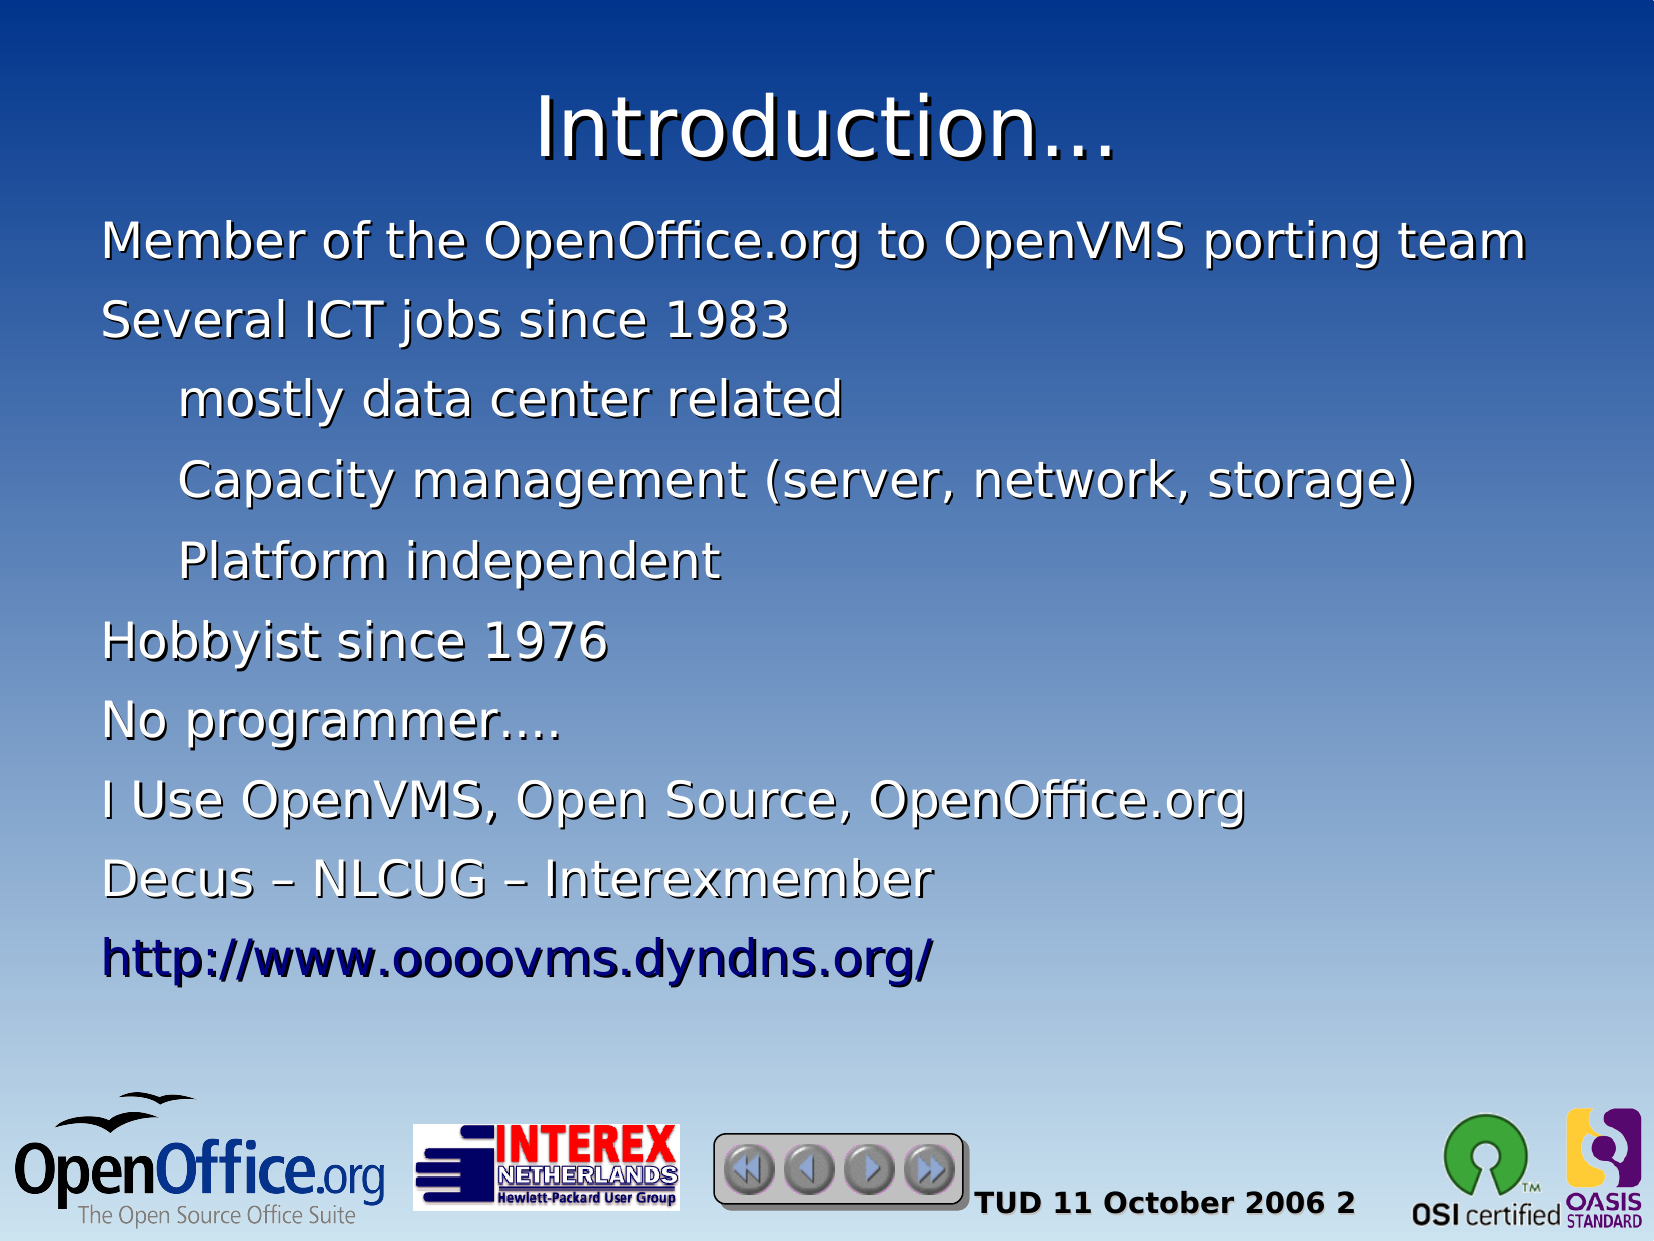

# Introduction...
Member of the OpenOffice.org to OpenVMS porting team
Several ICT jobs since 1983
mostly data center related
Capacity management (server, network, storage)
Platform independent
Hobbyist since 1976
No programmer....
I Use OpenVMS, Open Source, OpenOffice.org
Decus – NLCUG – Interexmember
http://www.oooovms.dyndns.org/
TUD 11 October 2006